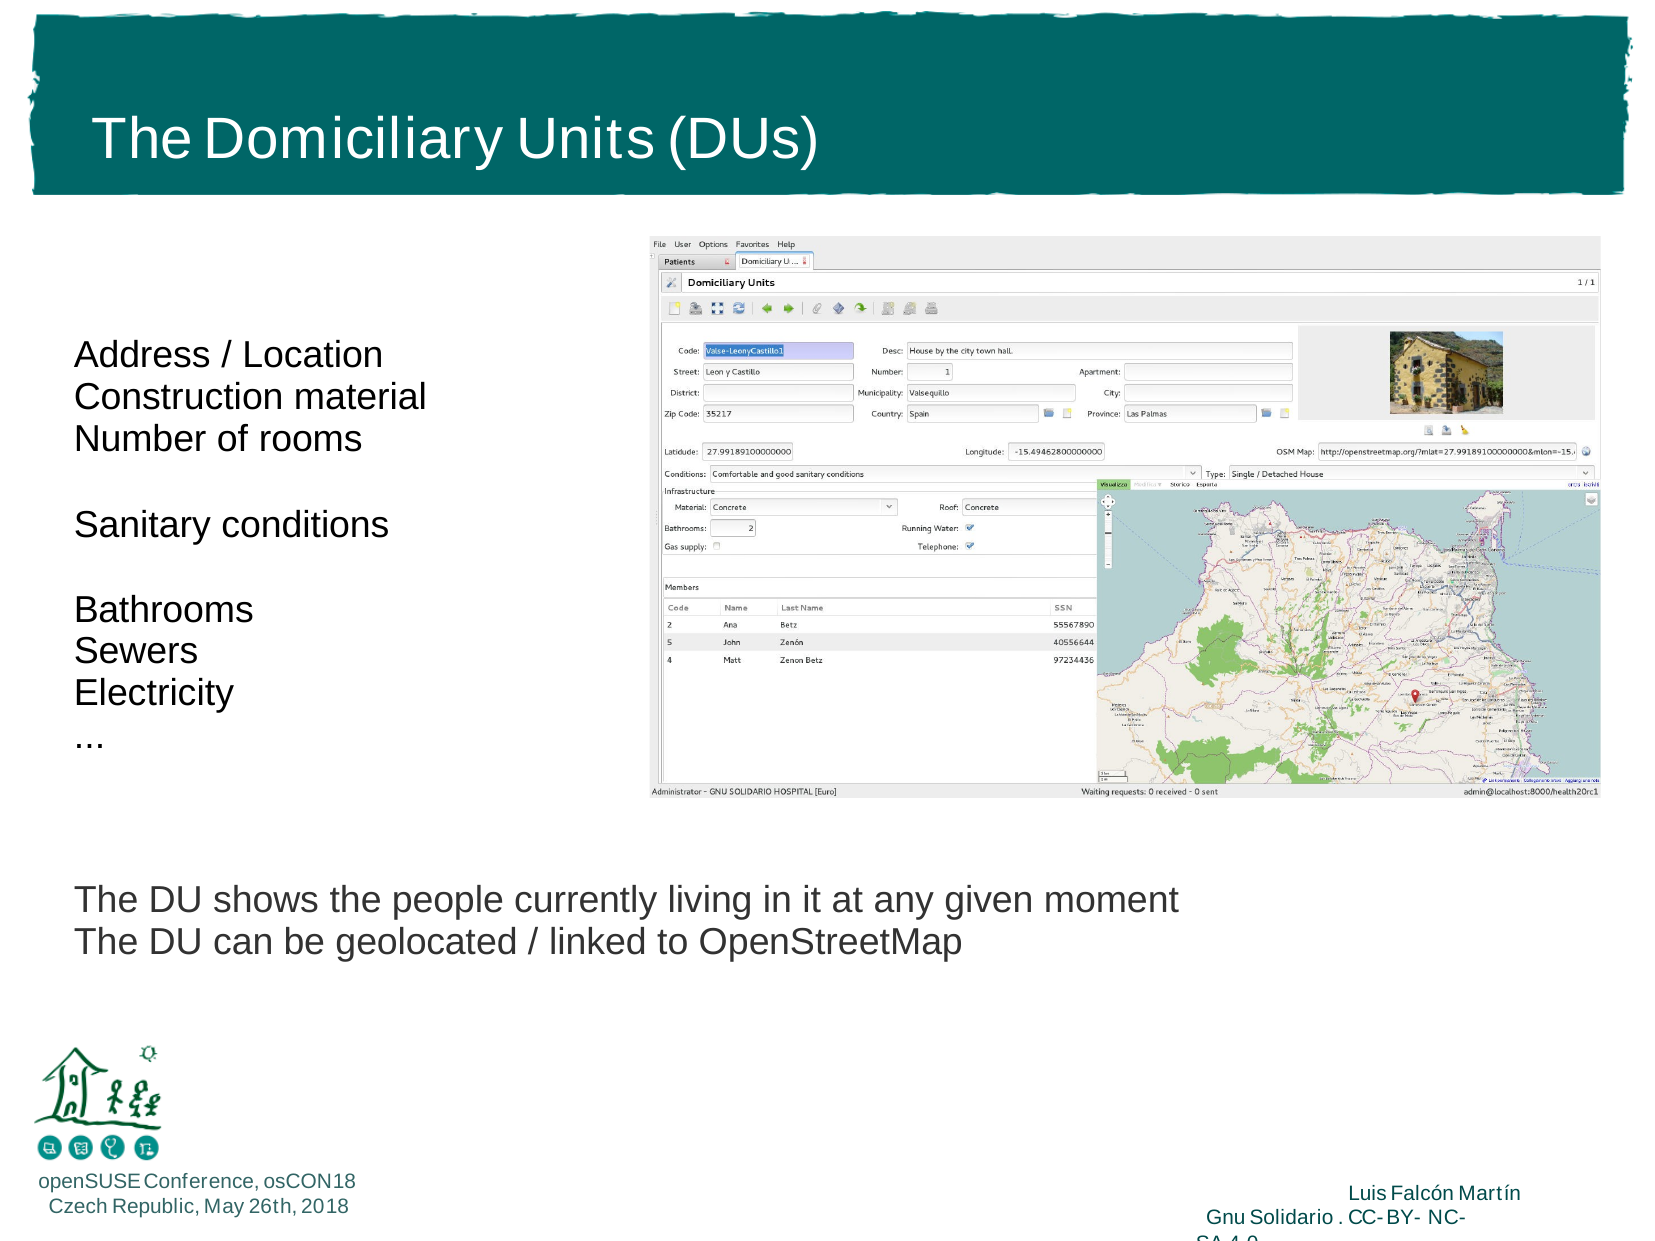

# TheDomiciliaryUnits(DUs)
Address / Location Construction material Number of rooms
Sanitary conditions
Bathrooms Sewers Electricity
...
The DU shows the people currently living in it at any given moment The DU can be geolocated / linked to OpenStreetMap
openSUSEConference,osCON18 CzechRepublic,May26th,2018
LuisFalcónMartín GnuSolidario.CC-BY-NC-SA4.0